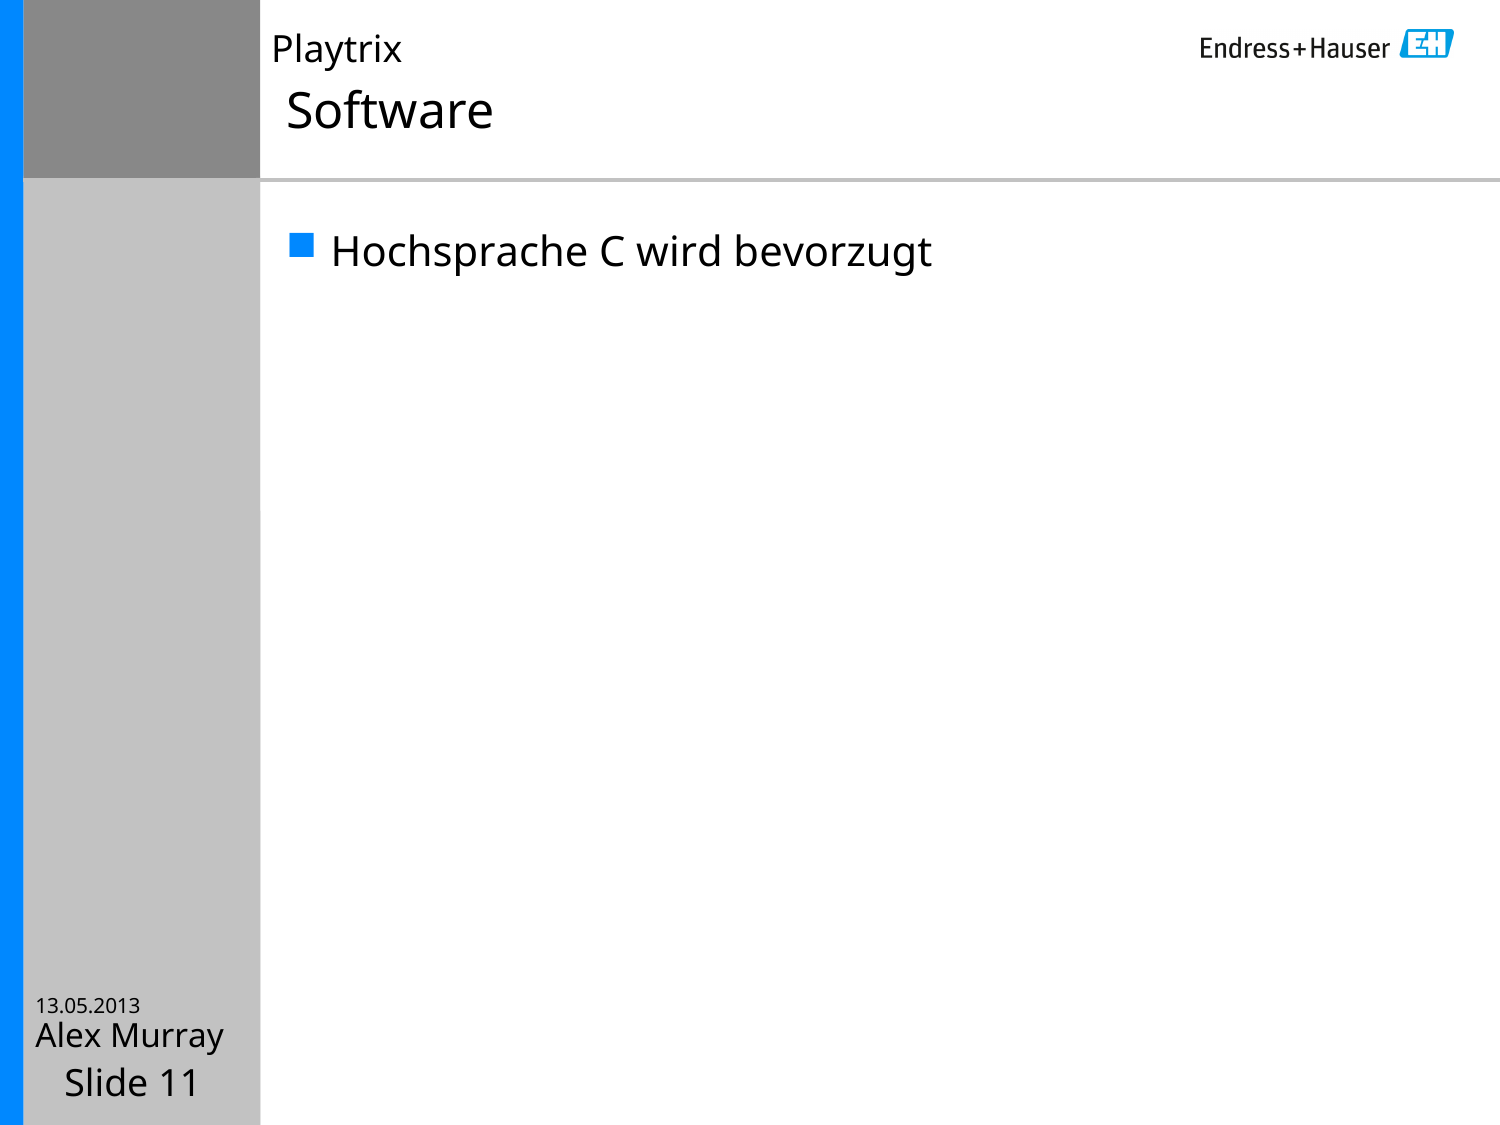

Playtrix
# Software
Hochsprache C wird bevorzugt
Alex Murray
11